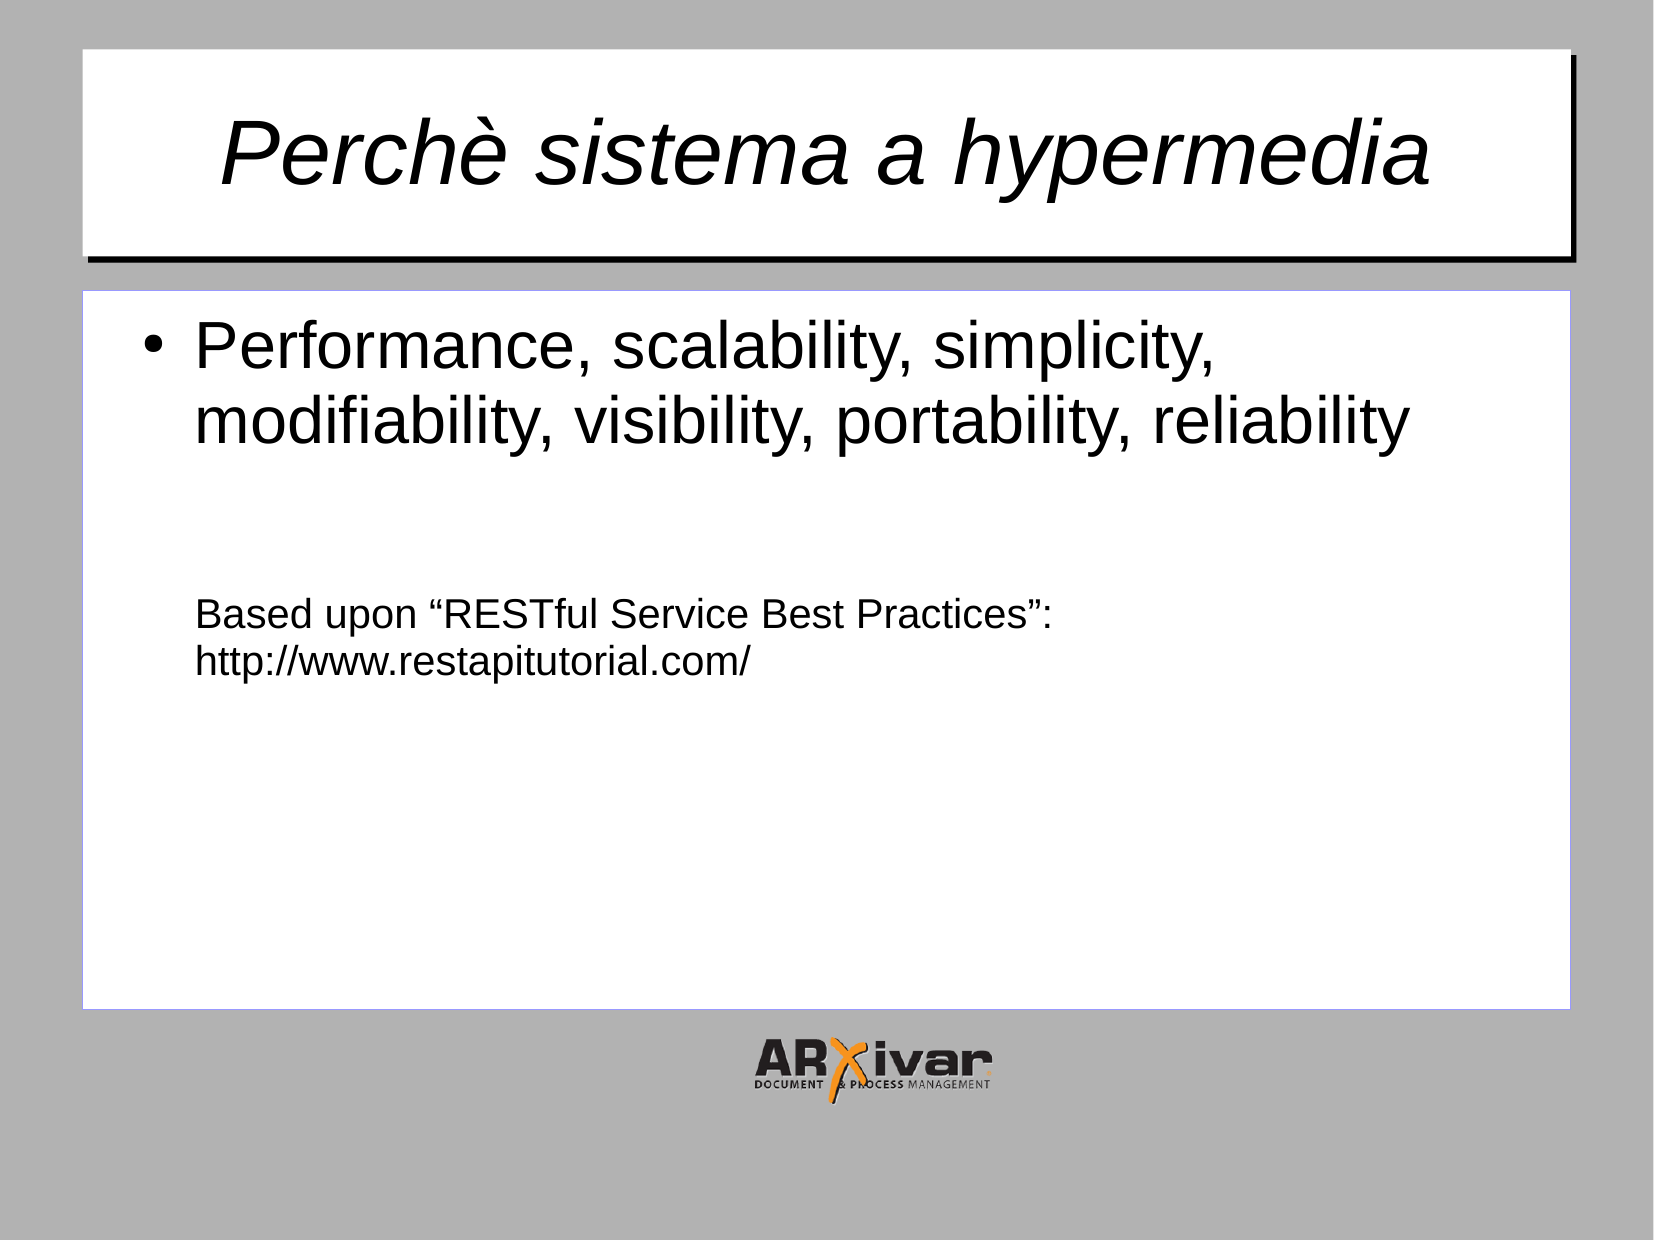

# Perchè sistema a hypermedia
Performance, scalability, simplicity, modifiability, visibility, portability, reliability
Based upon “RESTful Service Best Practices”: http://www.restapitutorial.com/